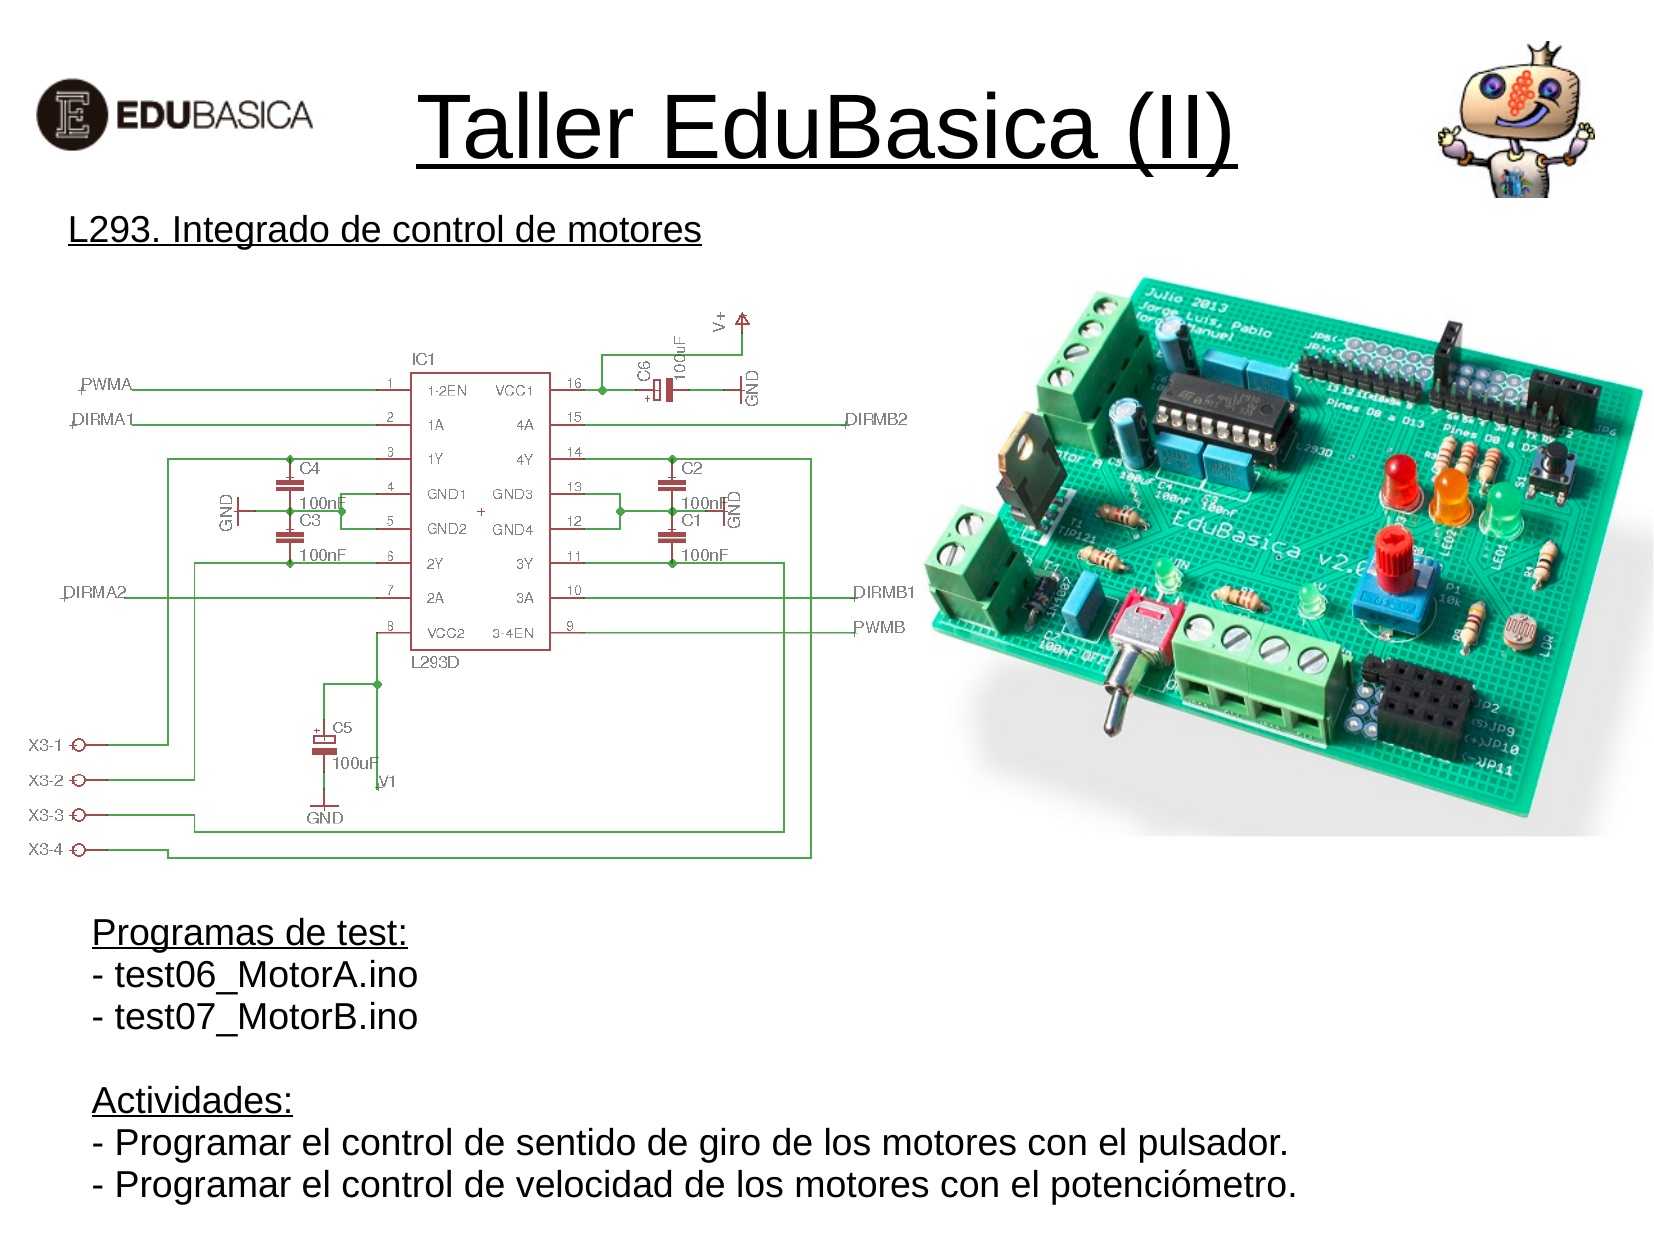

# Taller EduBasica (II)
L293. Integrado de control de motores
Programas de test:
- test06_MotorA.ino
- test07_MotorB.ino
Actividades:
- Programar el control de sentido de giro de los motores con el pulsador.
- Programar el control de velocidad de los motores con el potenciómetro.